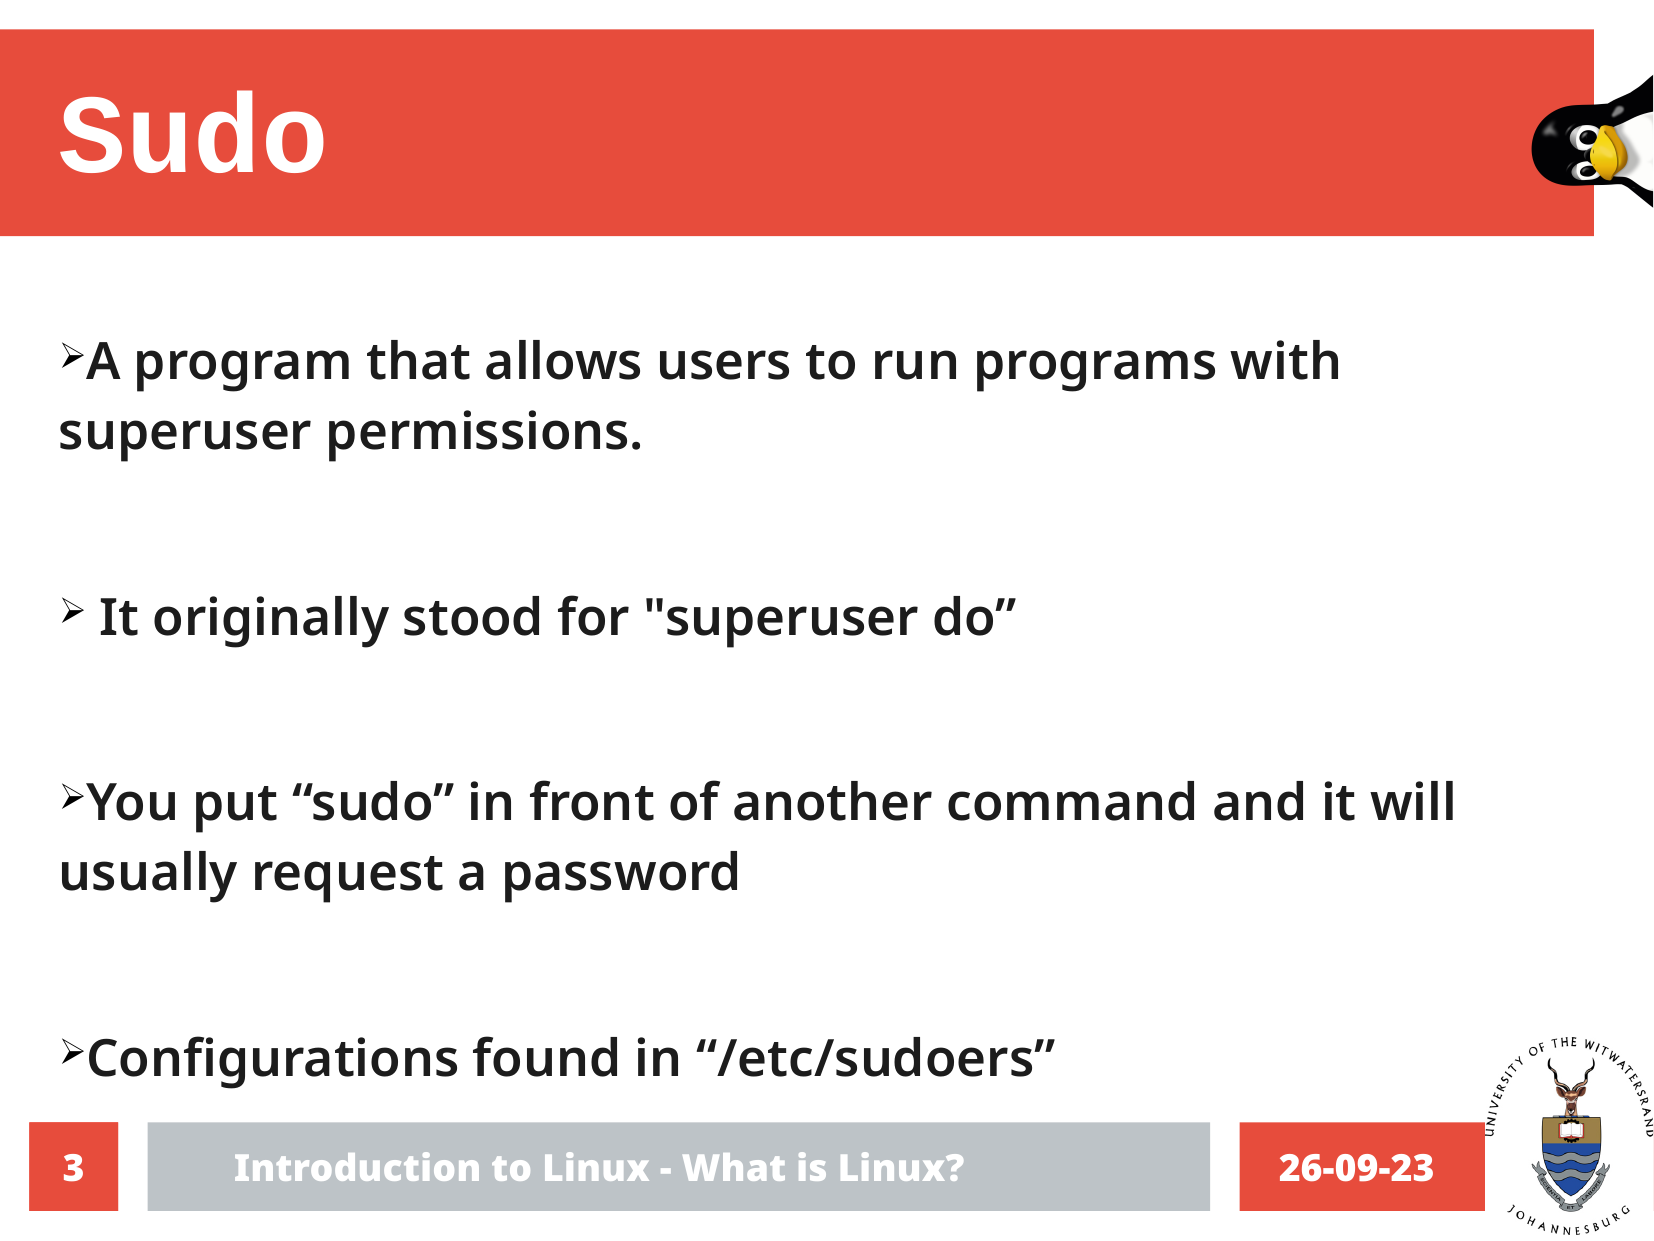

# Sudo
A program that allows users to run programs with superuser permissions.
 It originally stood for "superuser do”
You put “sudo” in front of another command and it will usually request a password
Configurations found in “/etc/sudoers”
3
 Introduction to Linux - What is Linux?